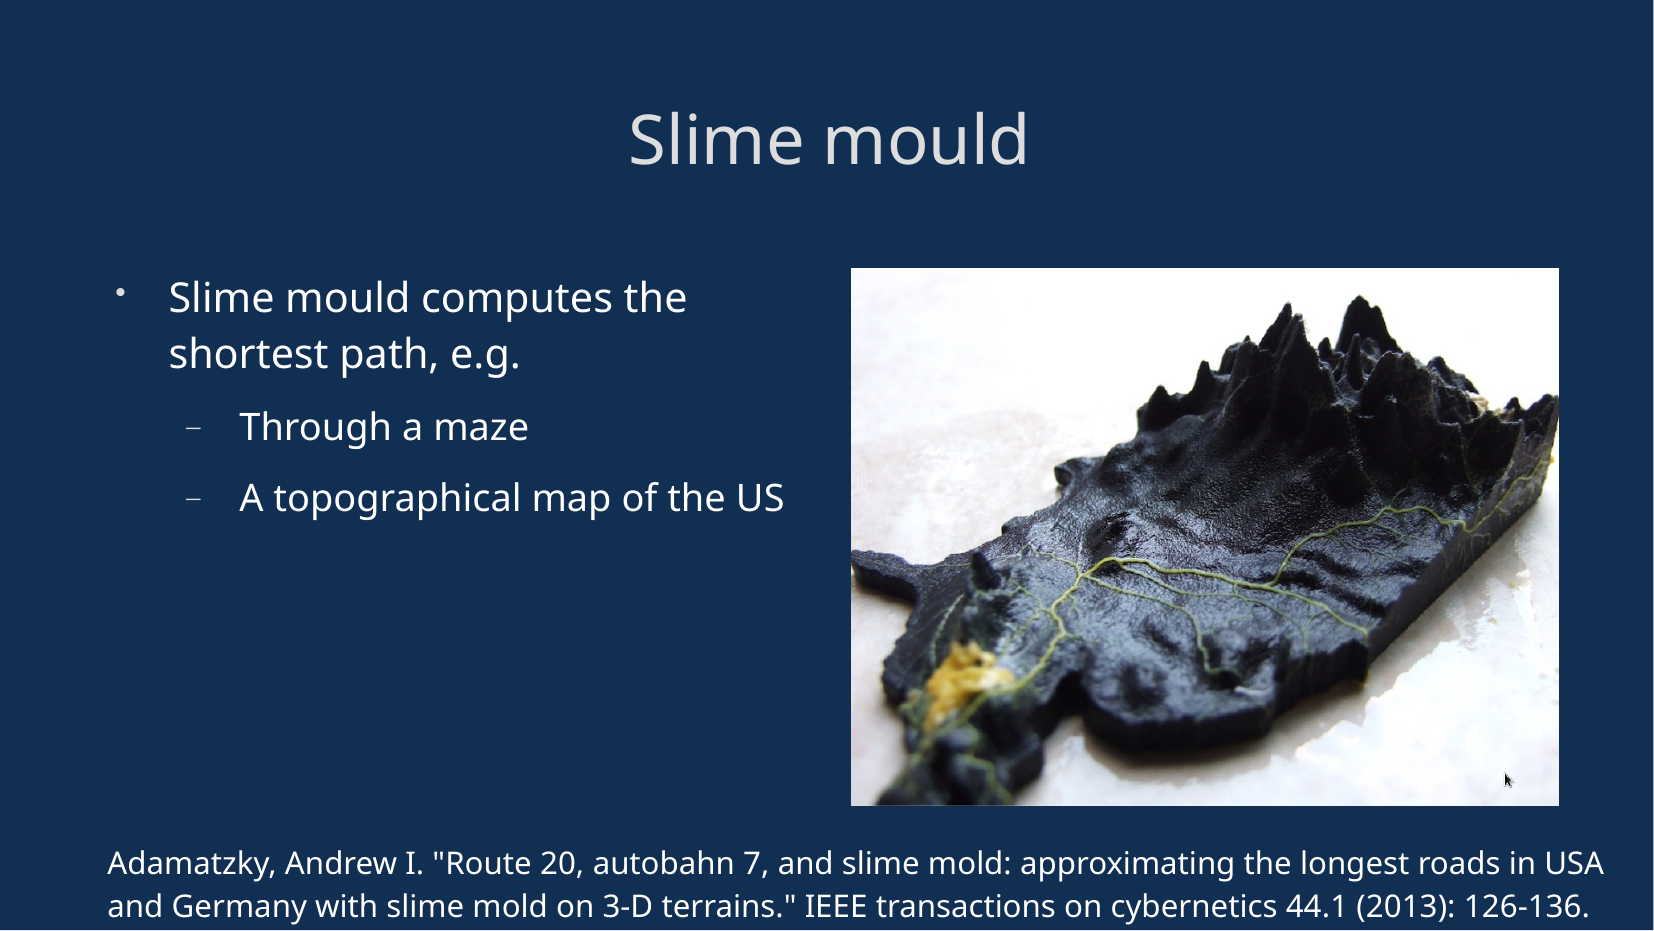

# Slime mould
Slime mould computes the shortest path, e.g.
Through a maze
A topographical map of the US
Adamatzky, Andrew I. "Route 20, autobahn 7, and slime mold: approximating the longest roads in USA
and Germany with slime mold on 3-D terrains." IEEE transactions on cybernetics 44.1 (2013): 126-136.